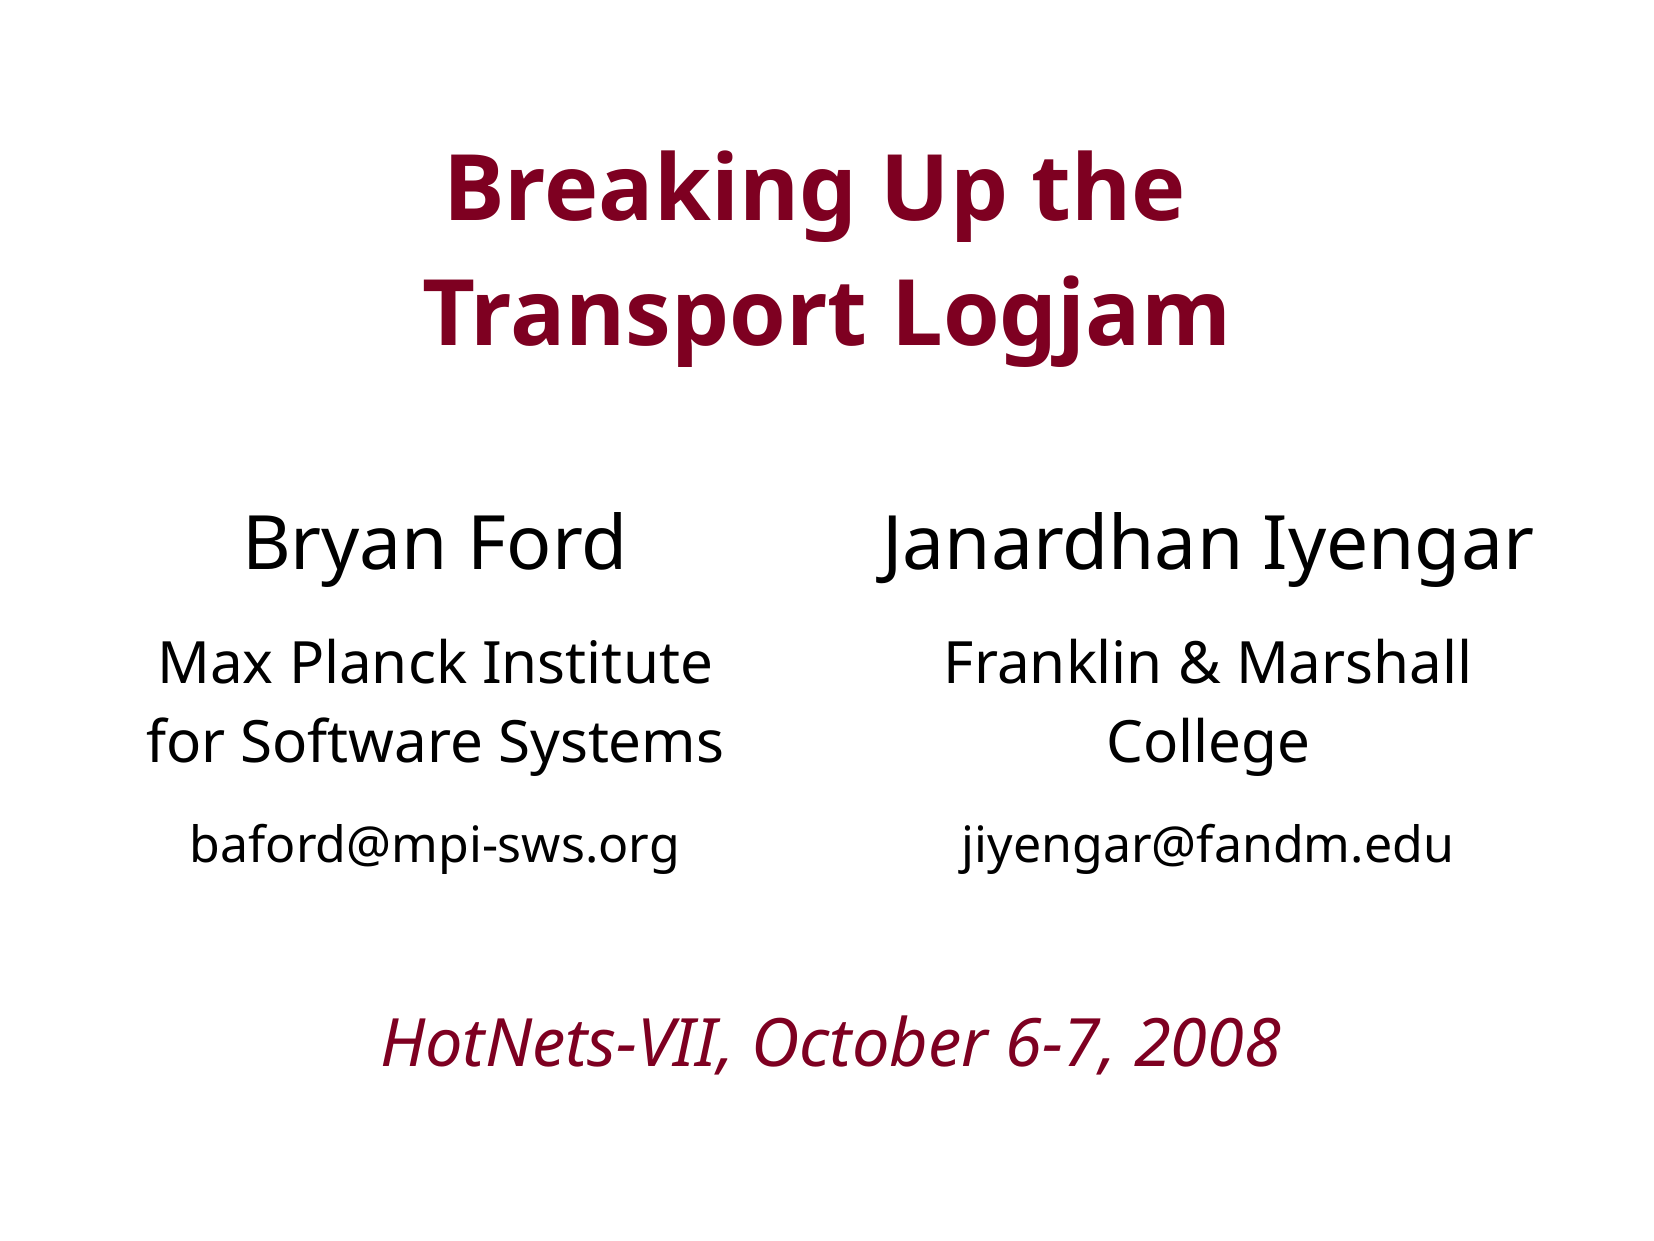

# Breaking Up the Transport Logjam
Bryan Ford
Max Planck Institute
for Software Systems
baford@mpi-sws.org
Janardhan Iyengar
Franklin & Marshall
College
jiyengar@fandm.edu
HotNets-VII, October 6-7, 2008